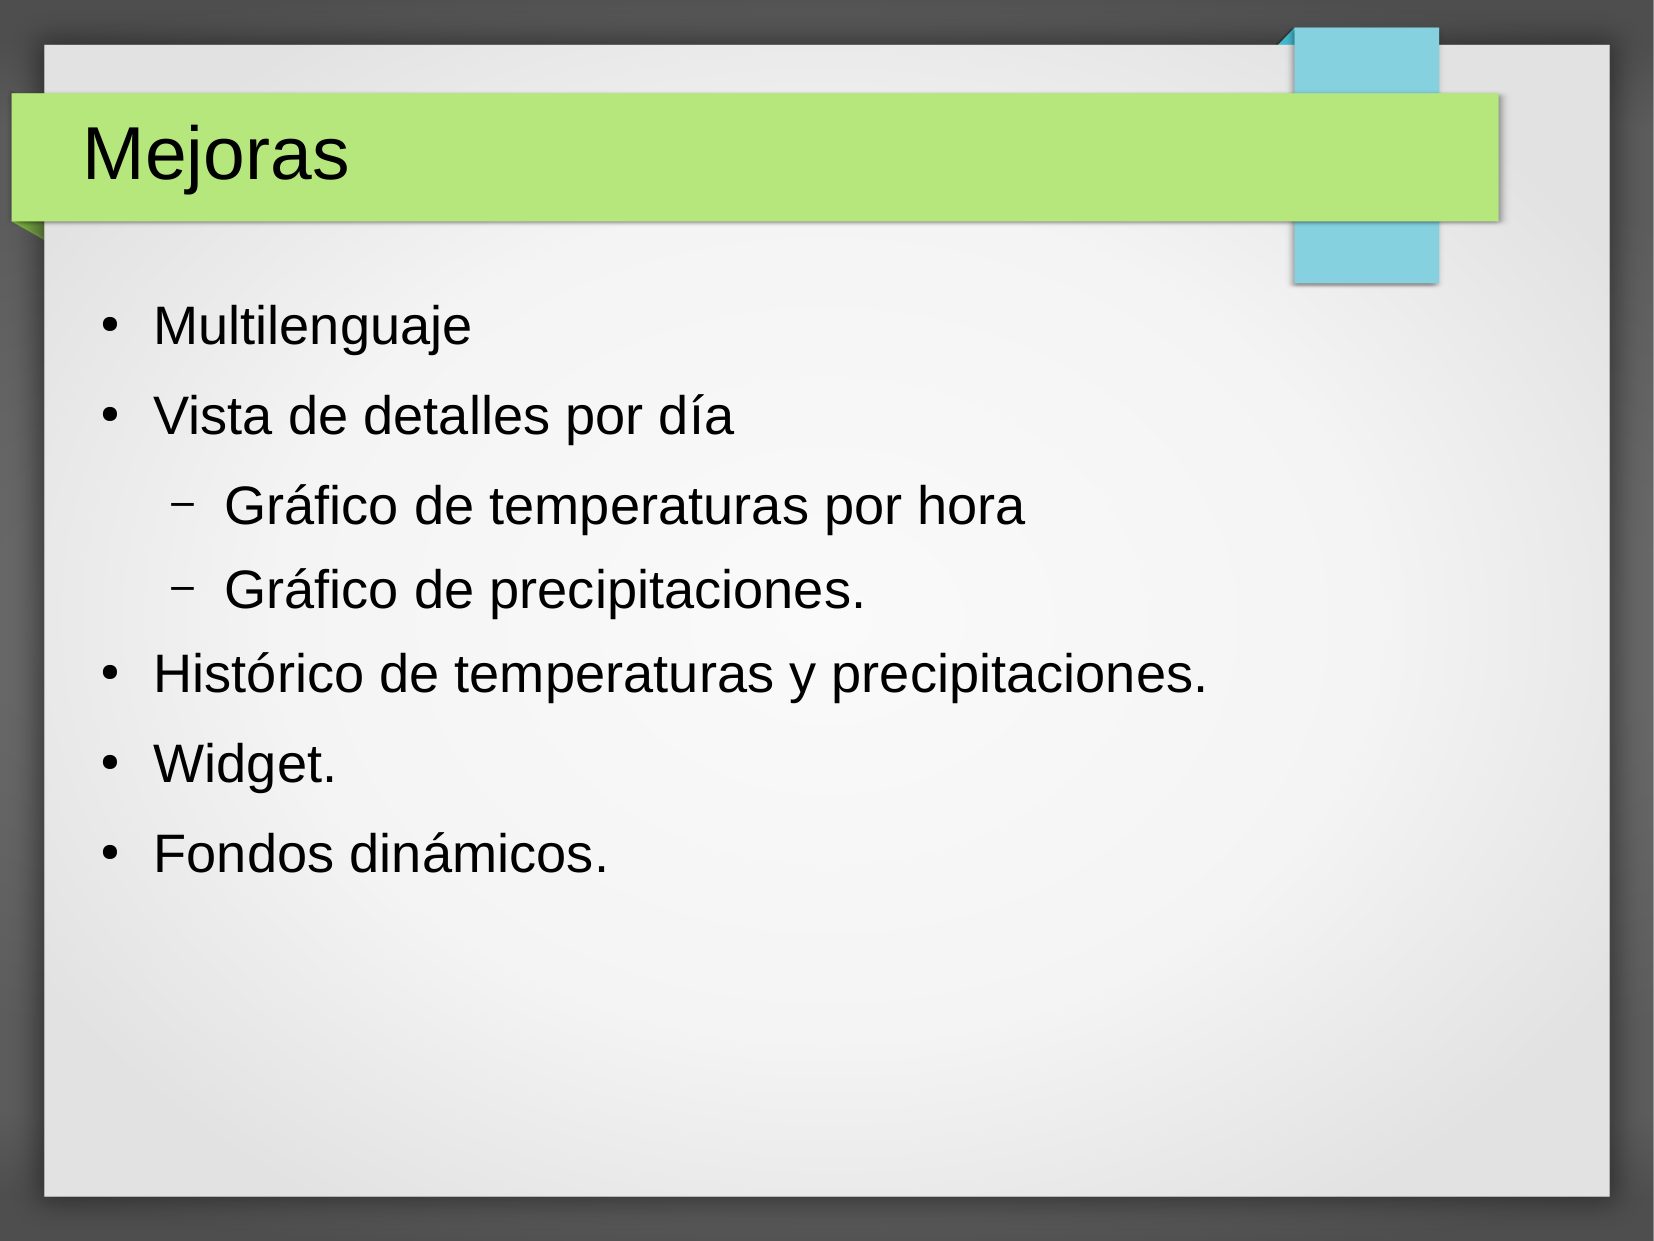

# Mejoras
Multilenguaje
Vista de detalles por día
Gráfico de temperaturas por hora
Gráfico de precipitaciones.
Histórico de temperaturas y precipitaciones.
Widget.
Fondos dinámicos.